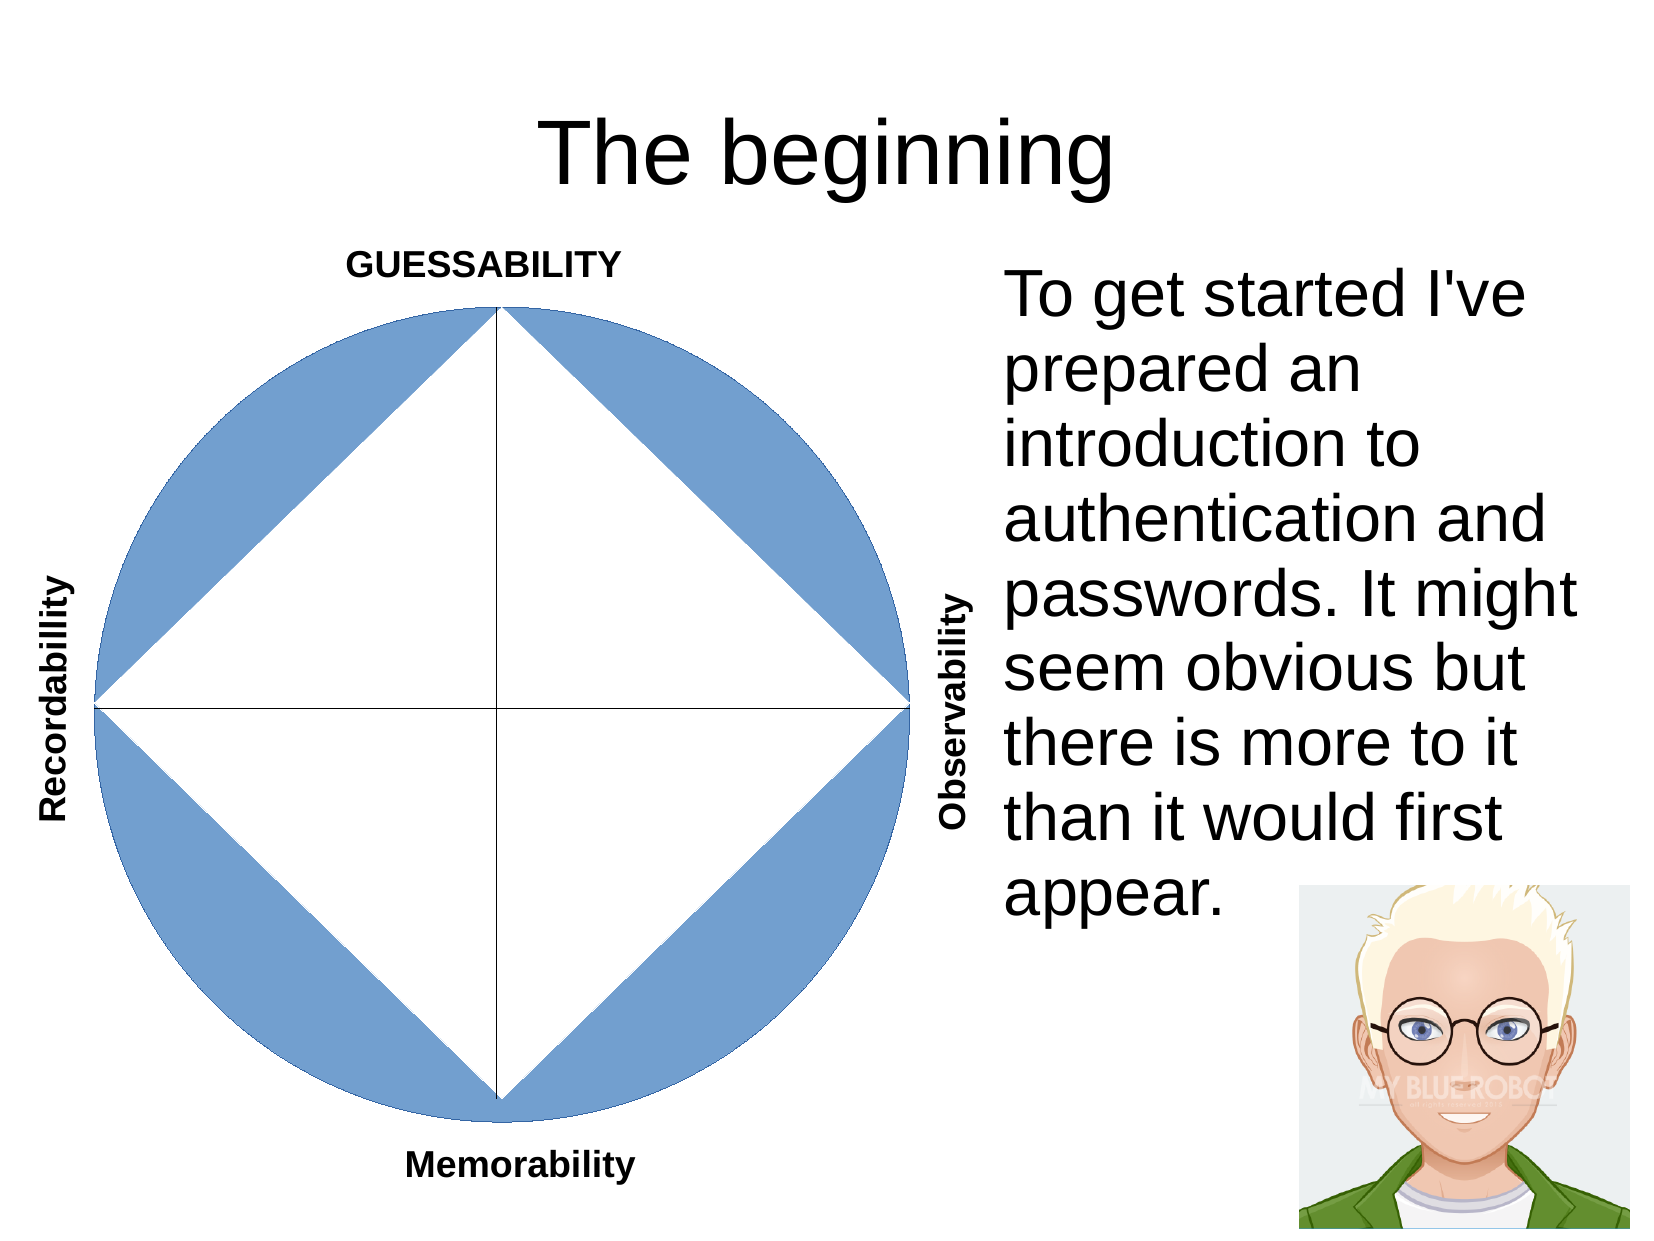

# The beginning
GUESSABILITY
To get started I've prepared an introduction to authentication and passwords. It might seem obvious but there is more to it than it would first appear.
Recordabillity
Observability
Memorability